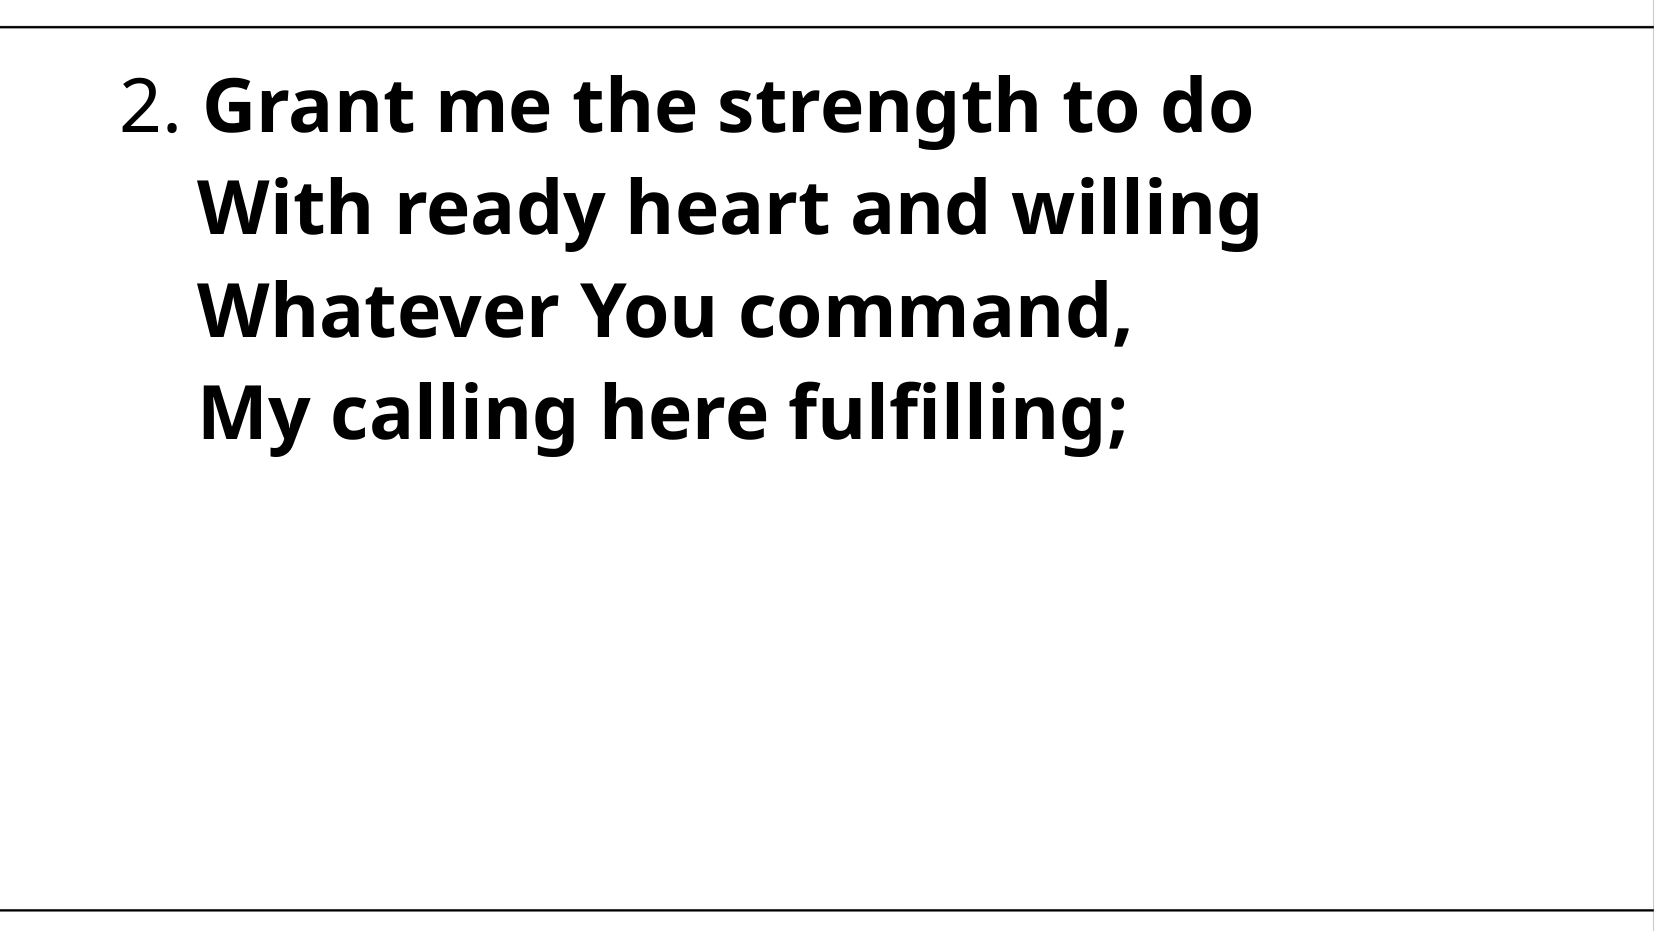

2. Grant me the strength to do
 With ready heart and willing
 Whatever You command,
 My calling here fulfilling;